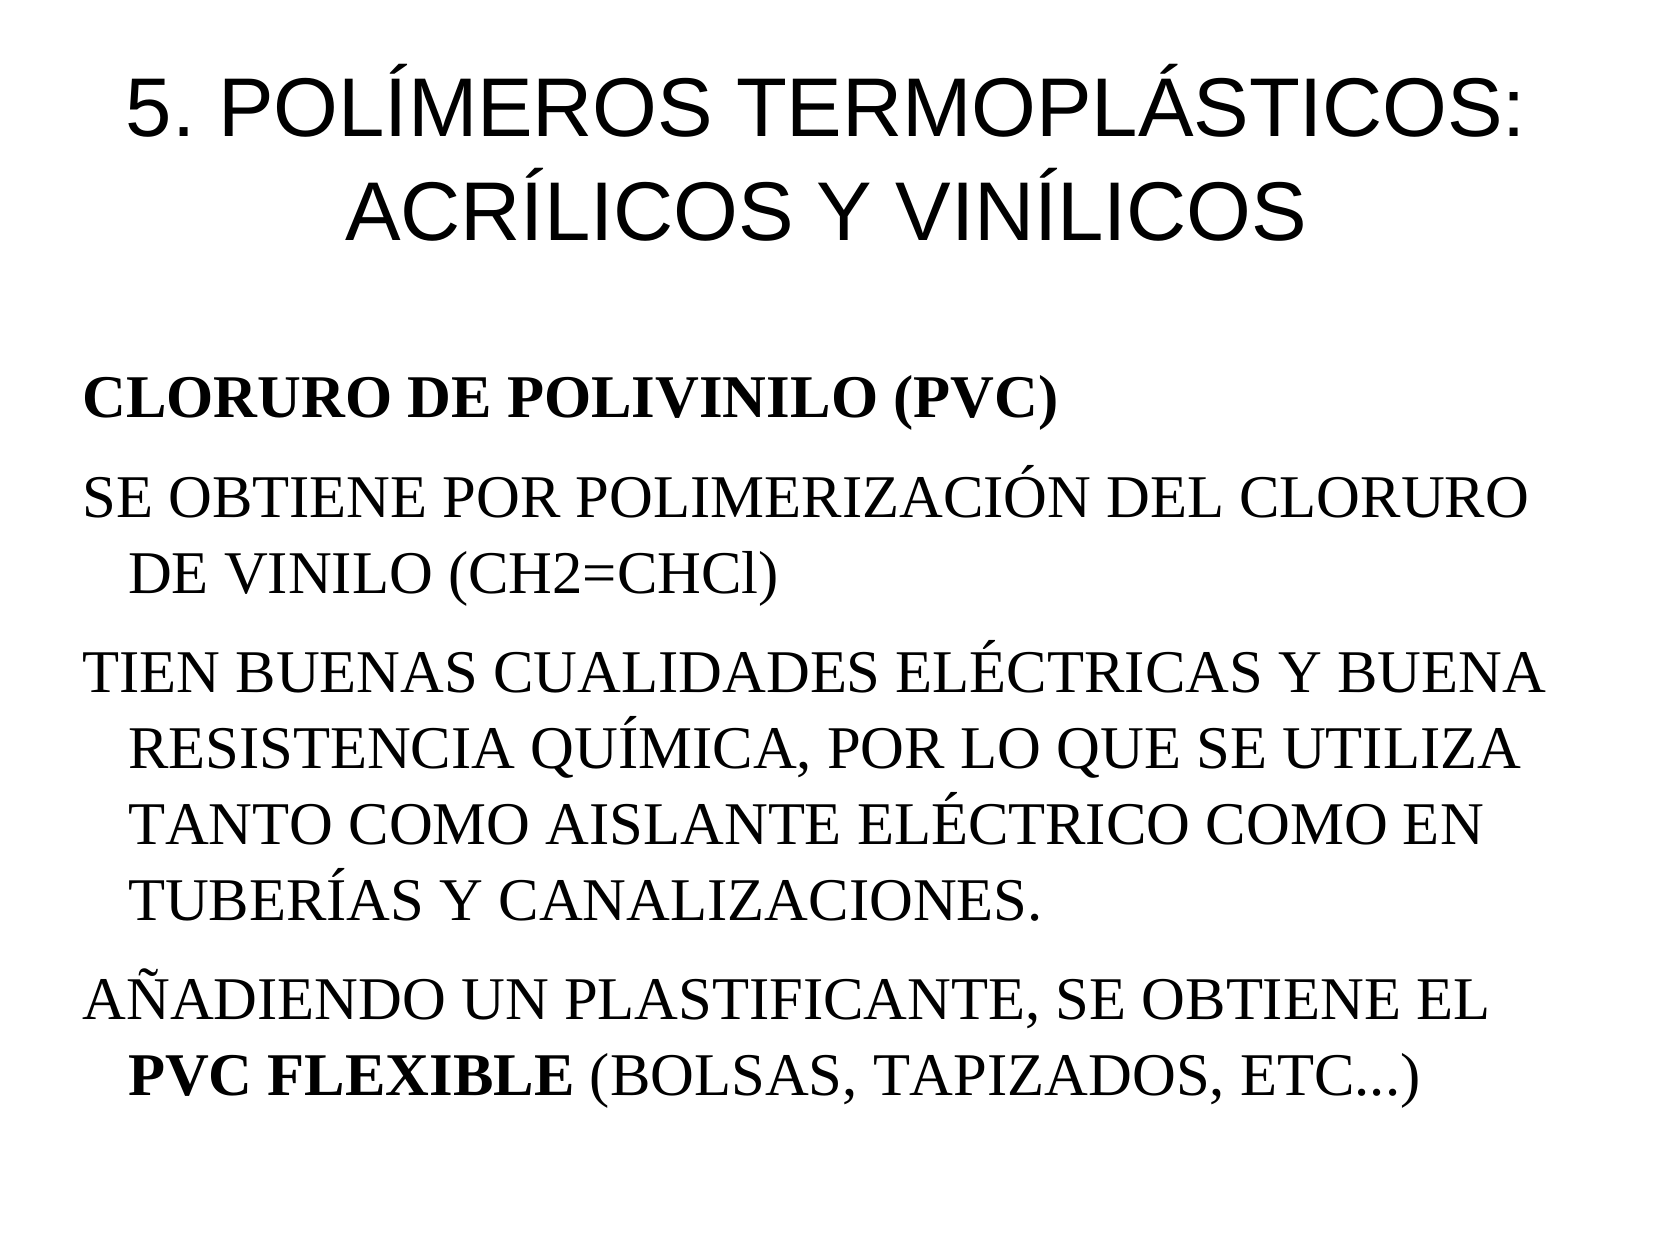

# 5. POLÍMEROS TERMOPLÁSTICOS: ACRÍLICOS Y VINÍLICOS
CLORURO DE POLIVINILO (PVC)
SE OBTIENE POR POLIMERIZACIÓN DEL CLORURO DE VINILO (CH2=CHCl)
TIEN BUENAS CUALIDADES ELÉCTRICAS Y BUENA RESISTENCIA QUÍMICA, POR LO QUE SE UTILIZA TANTO COMO AISLANTE ELÉCTRICO COMO EN TUBERÍAS Y CANALIZACIONES.
AÑADIENDO UN PLASTIFICANTE, SE OBTIENE EL PVC FLEXIBLE (BOLSAS, TAPIZADOS, ETC...)